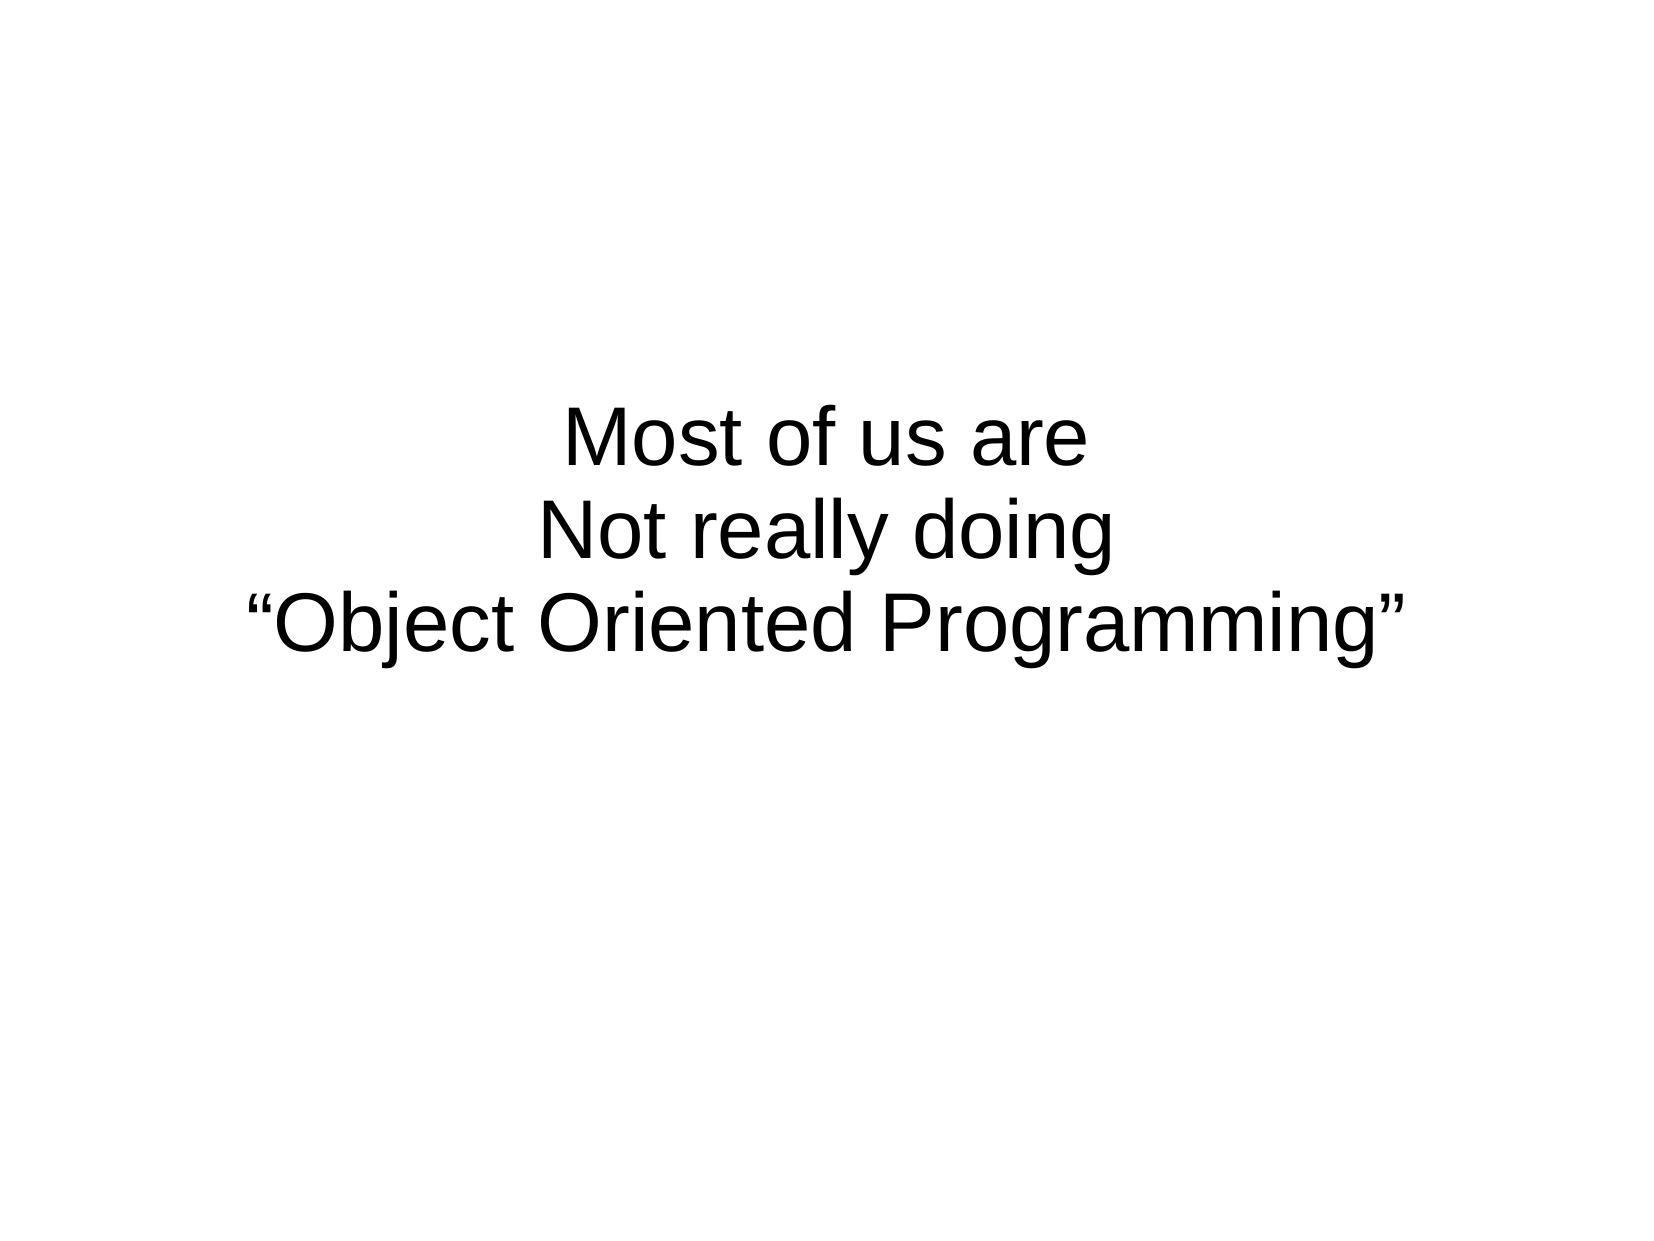

# Most of us are
Not really doing
“Object Oriented Programming”